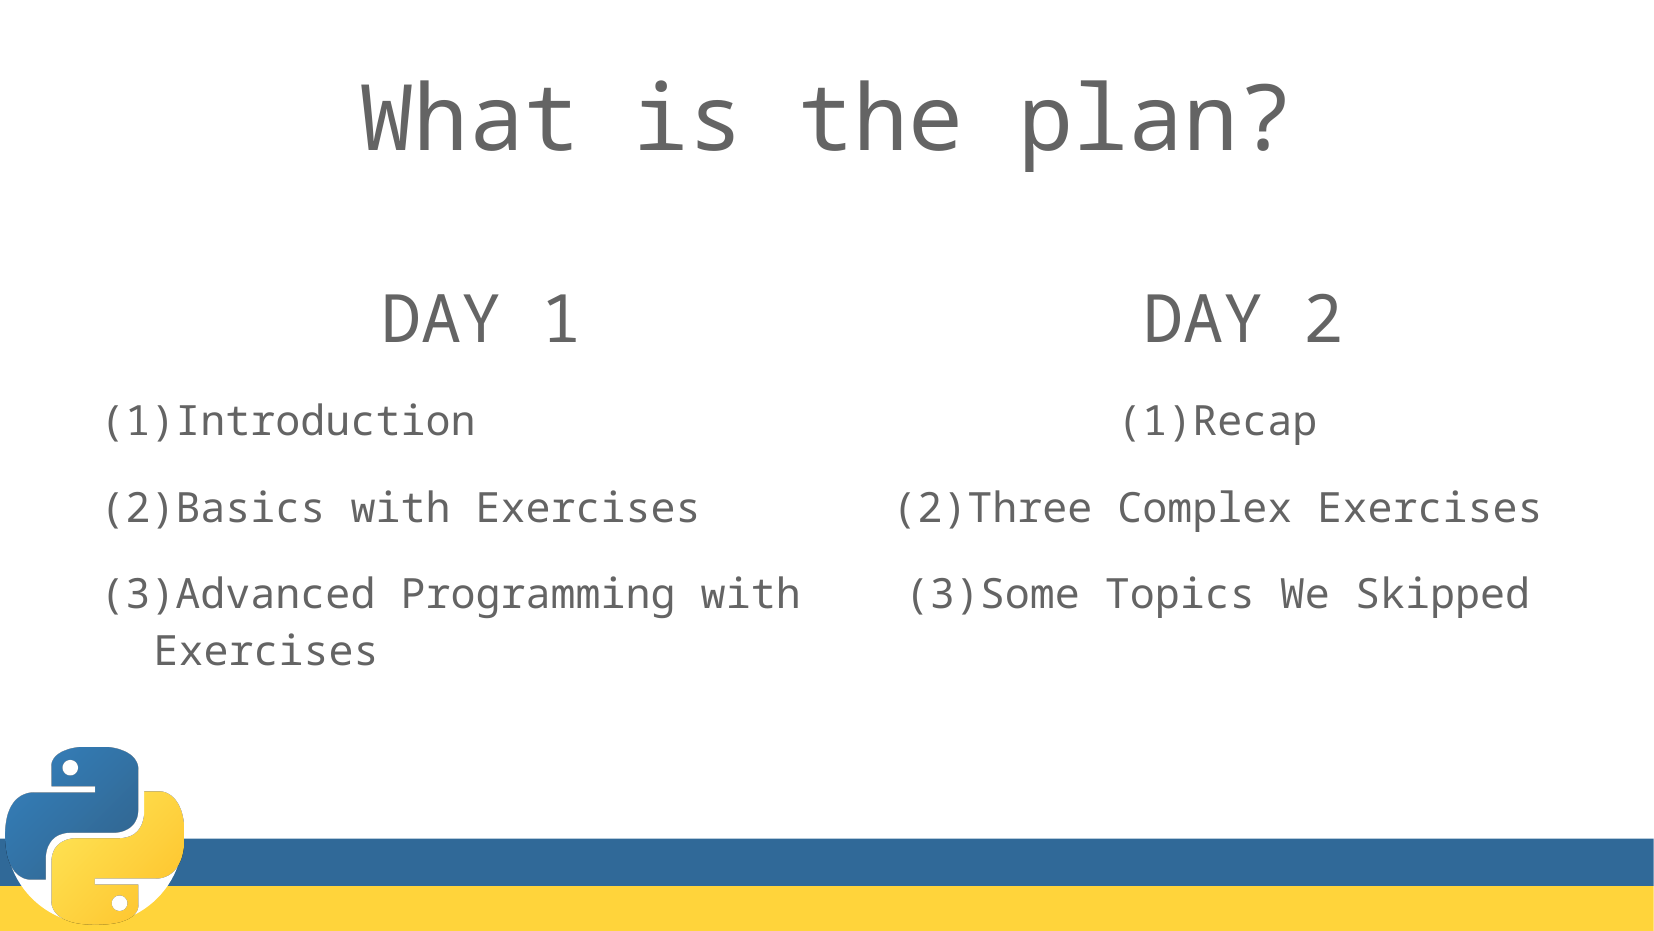

# What is the plan?
DAY 1
Introduction
Basics with Exercises
Advanced Programming with Exercises
DAY 2
Recap
Three Complex Exercises
Some Topics We Skipped